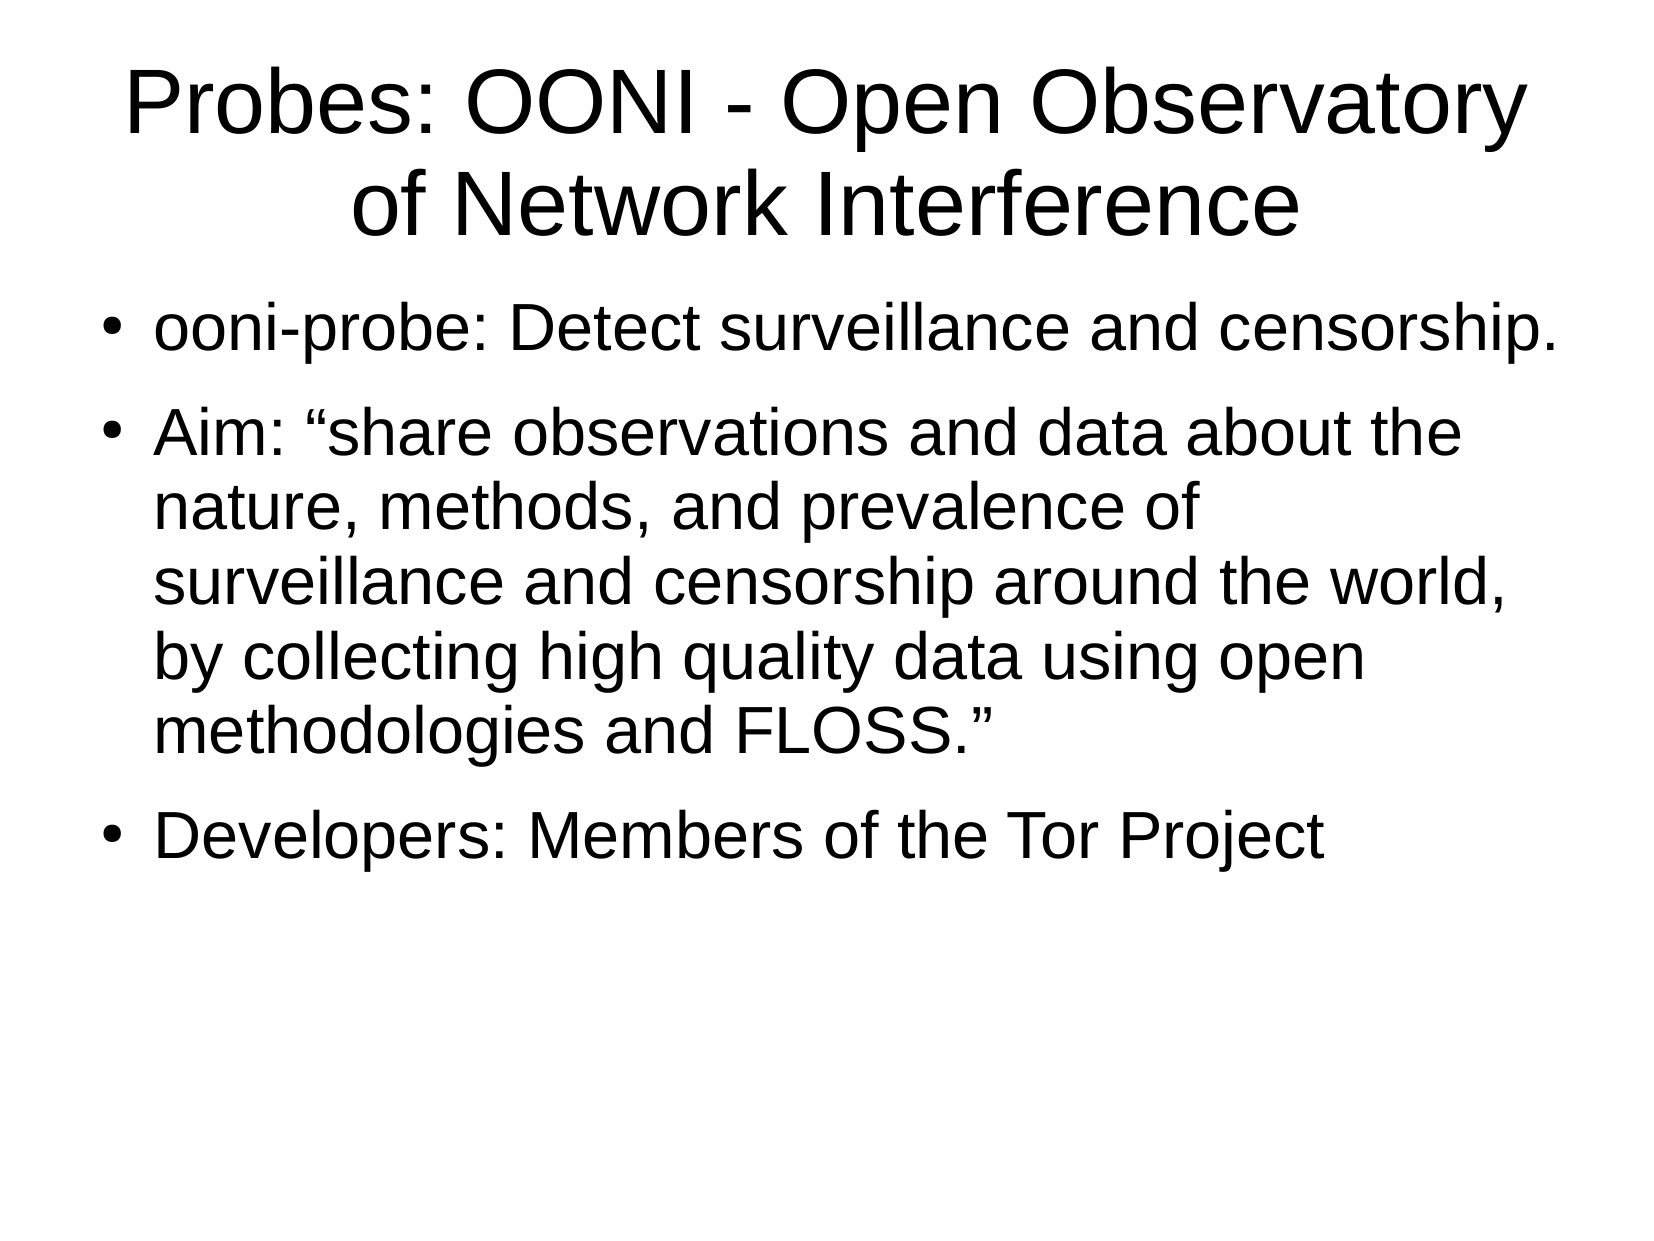

# Probes: OONI - Open Observatory of Network Interference
ooni-probe: Detect surveillance and censorship.
Aim: “share observations and data about the nature, methods, and prevalence of surveillance and censorship around the world, by collecting high quality data using open methodologies and FLOSS.”
Developers: Members of the Tor Project